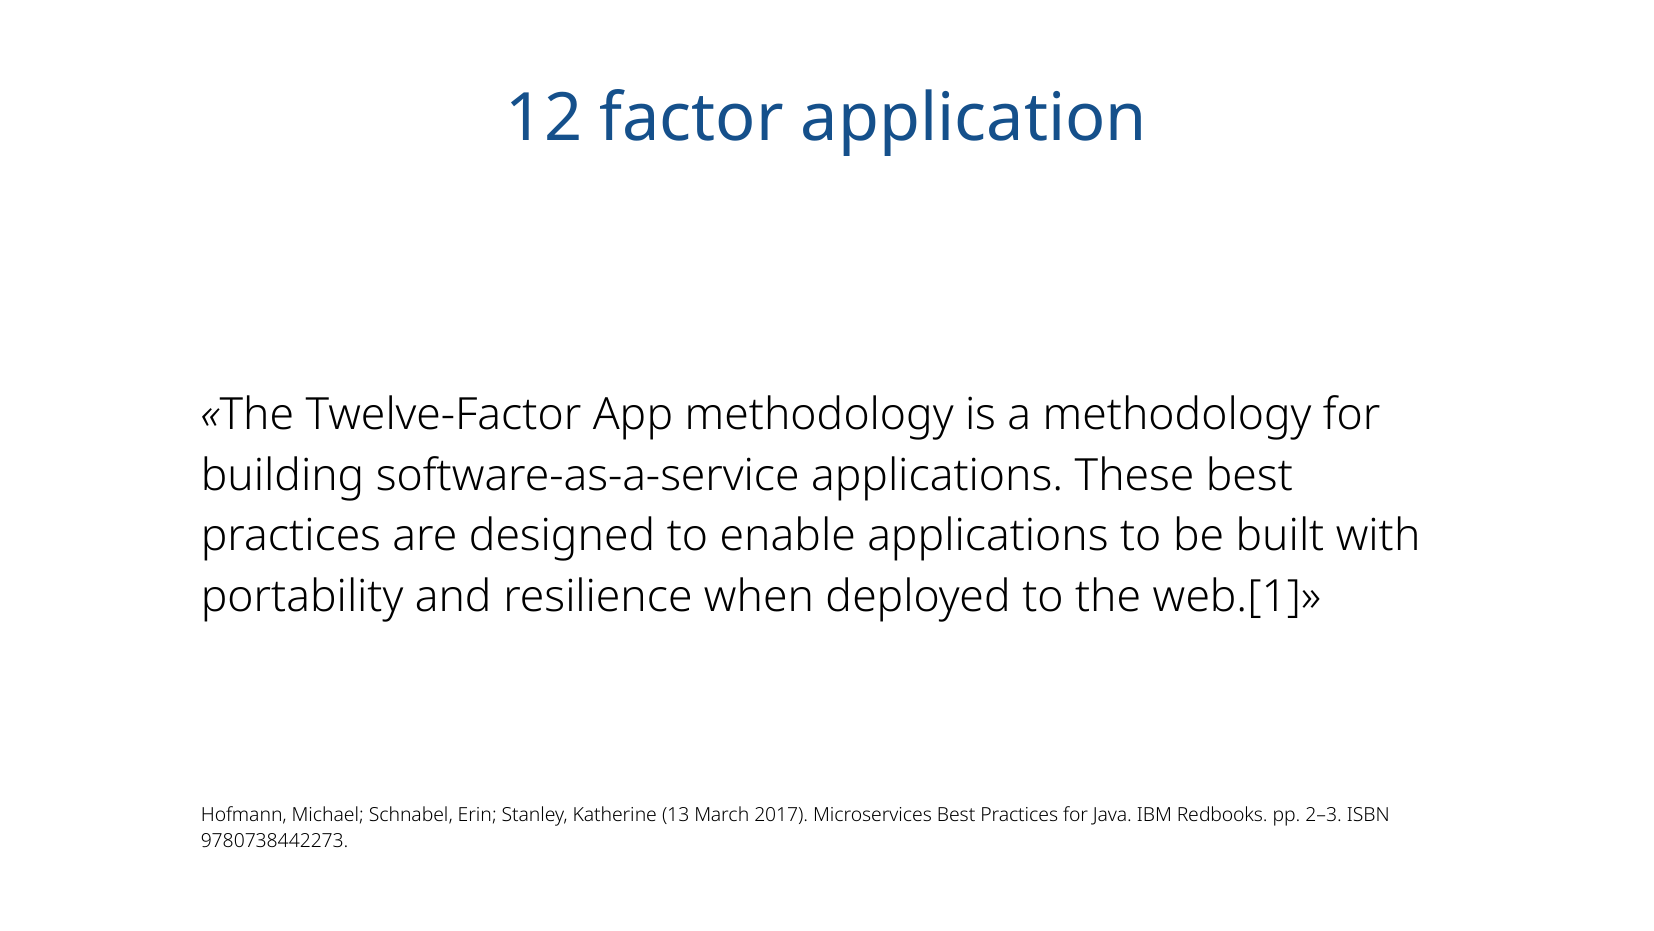

# 12 factor application
«The Twelve-Factor App methodology is a methodology for building software-as-a-service applications. These best practices are designed to enable applications to be built with portability and resilience when deployed to the web.[1]»
Hofmann, Michael; Schnabel, Erin; Stanley, Katherine (13 March 2017). Microservices Best Practices for Java. IBM Redbooks. pp. 2–3. ISBN 9780738442273.